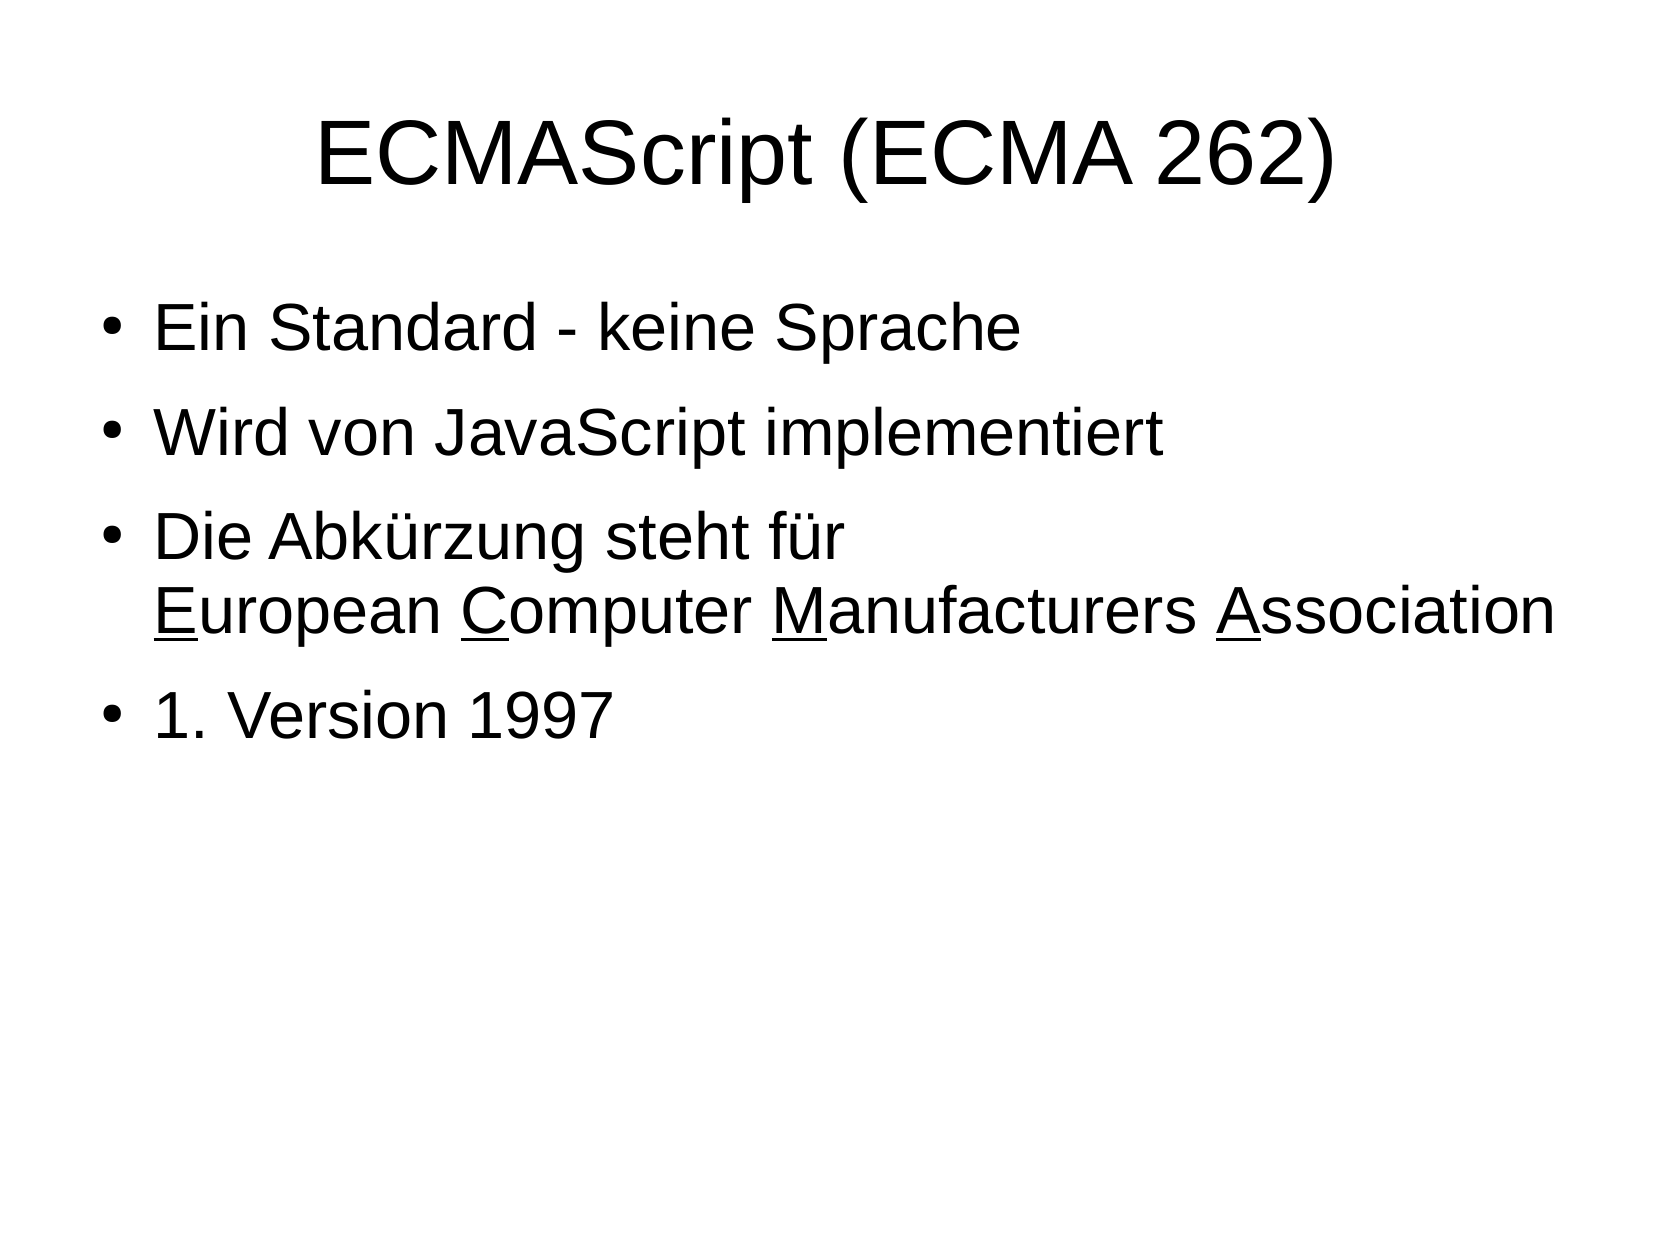

# ECMAScript (ECMA 262)
Ein Standard - keine Sprache
Wird von JavaScript implementiert
Die Abkürzung steht für
European Computer Manufacturers Association
1. Version 1997